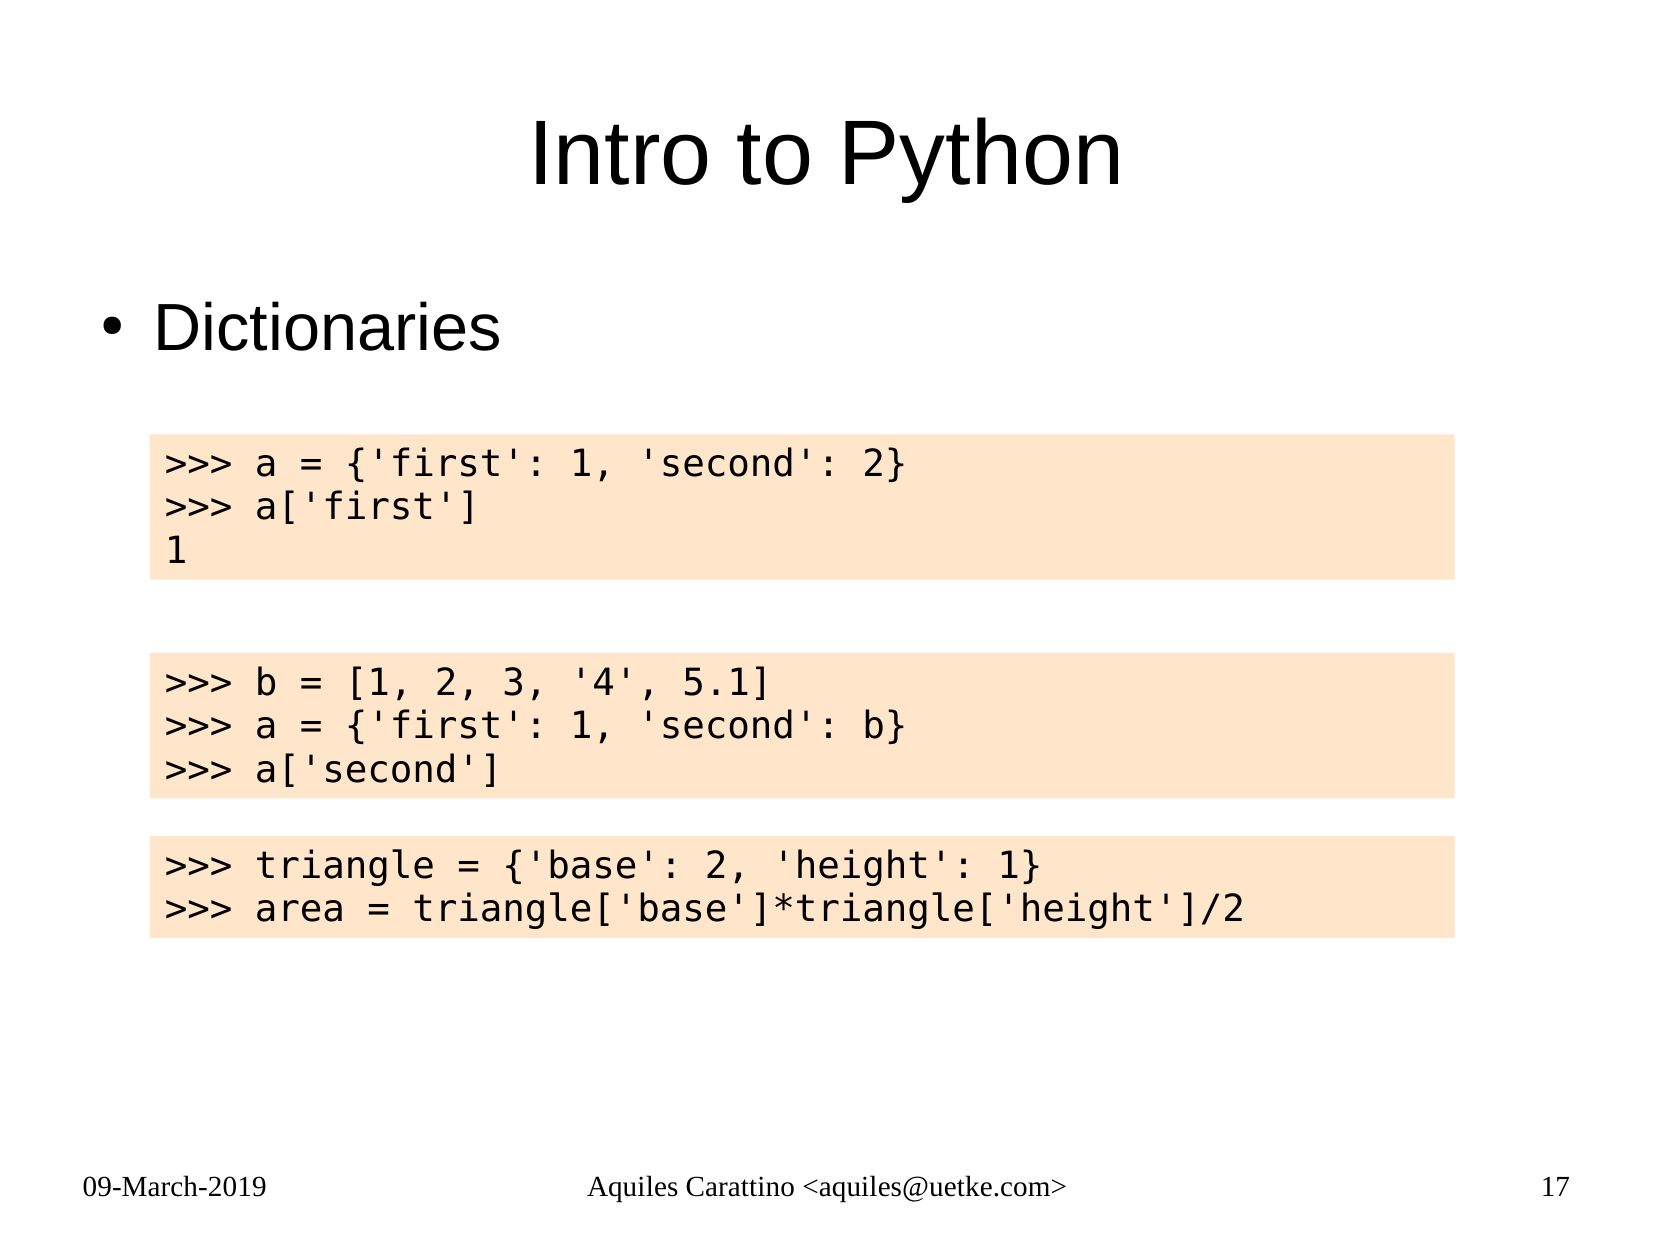

# Intro to Python
Dictionaries
>>> a = {'first': 1, 'second': 2}
>>> a['first']
1
>>> b = [1, 2, 3, '4', 5.1]
>>> a = {'first': 1, 'second': b}
>>> a['second']
>>> triangle = {'base': 2, 'height': 1}
>>> area = triangle['base']*triangle['height']/2
09-March-2019
Aquiles Carattino <aquiles@uetke.com>
17